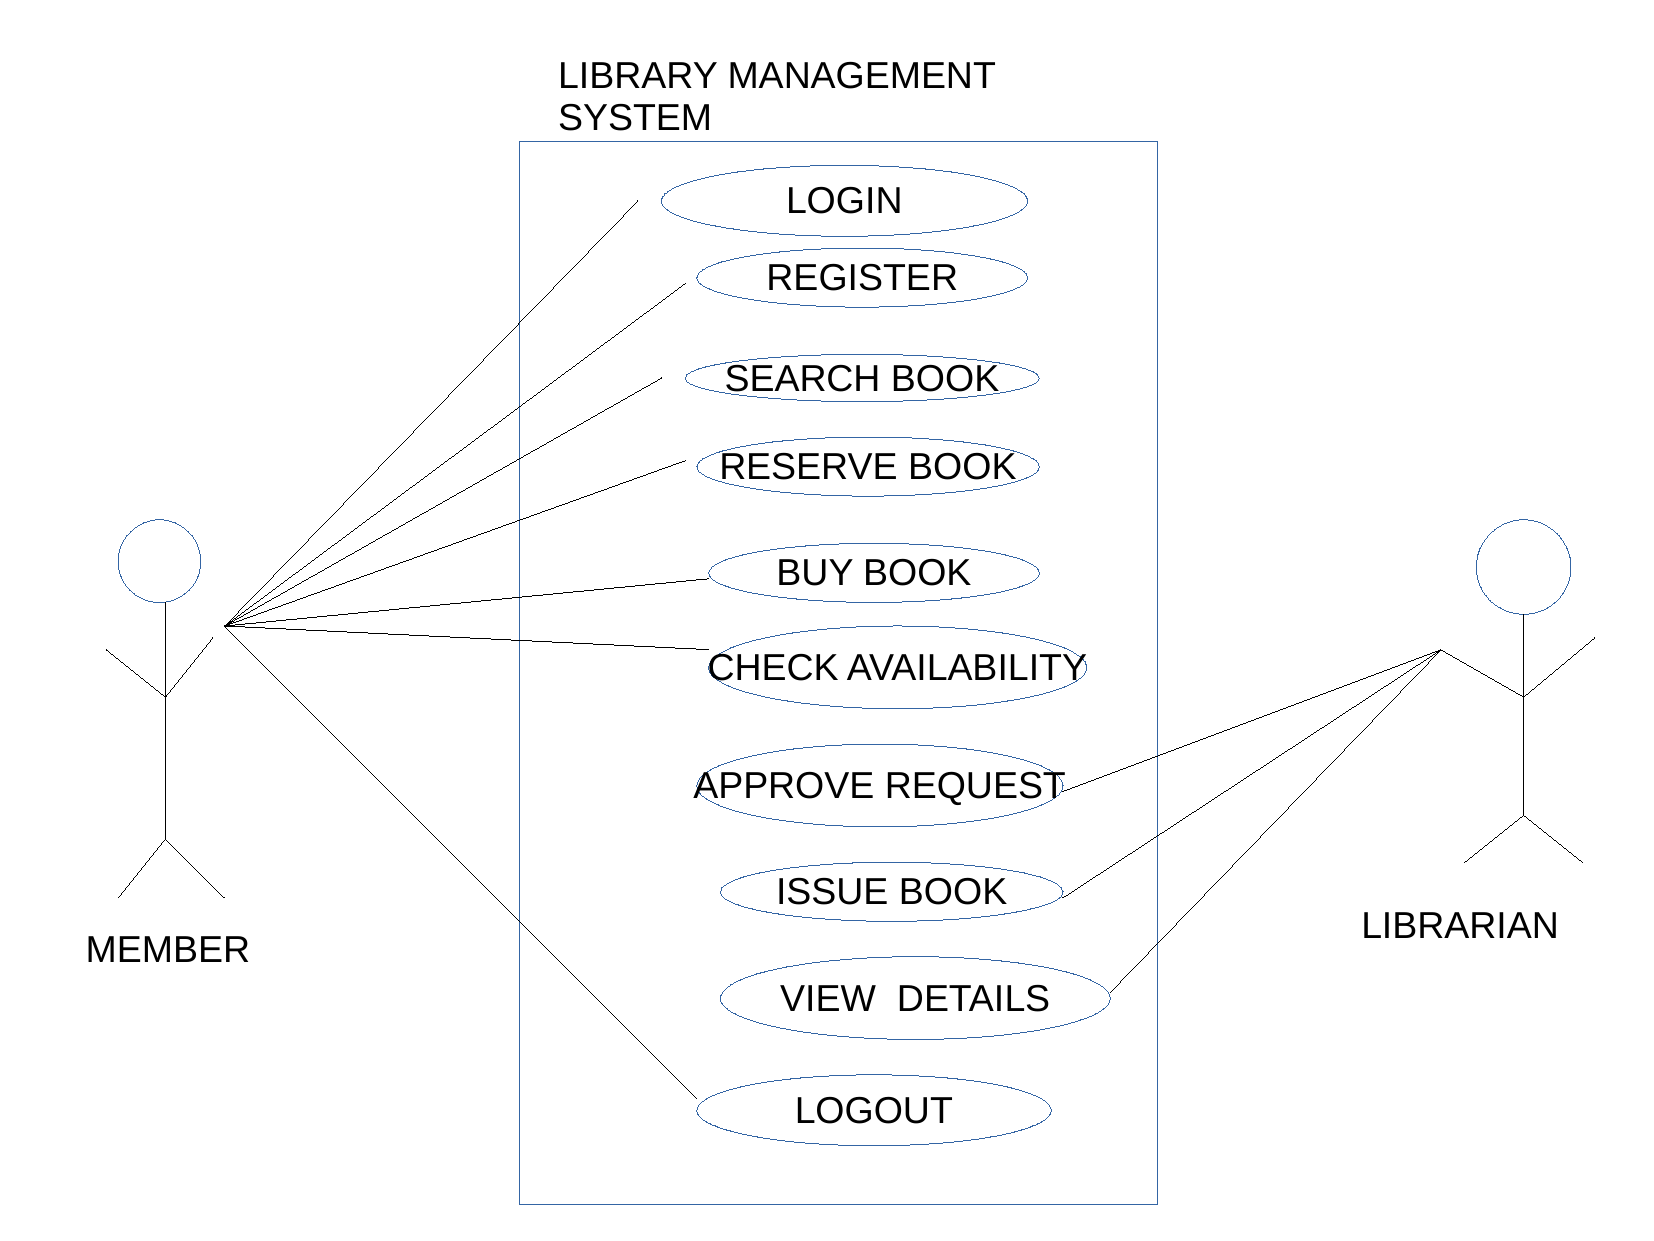

LIBRARY MANAGEMENT SYSTEM
LOGIN
REGISTER
SEARCH BOOK
RESERVE BOOK
BUY BOOK
CHECK AVAILABILITY
APPROVE REQUEST
ISSUE BOOK
LIBRARIAN
MEMBER
VIEW DETAILS
LOGOUT